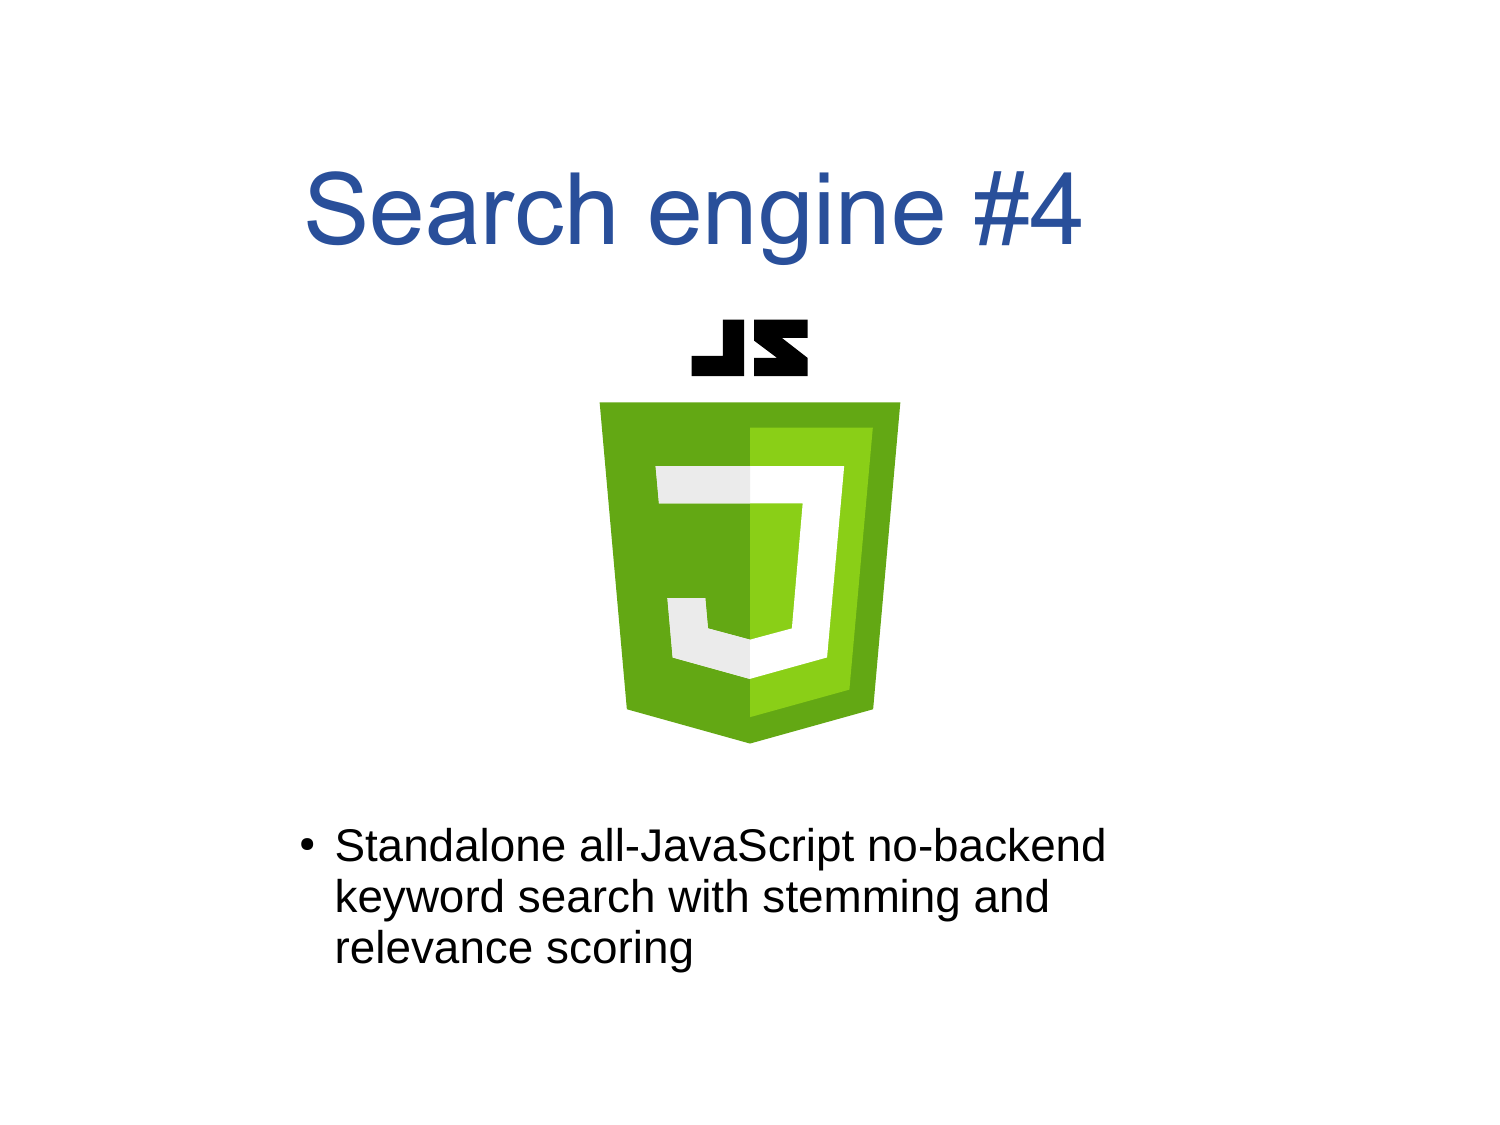

# Search engine #4
Standalone all-JavaScript no-backend keyword search with stemming and relevance scoring